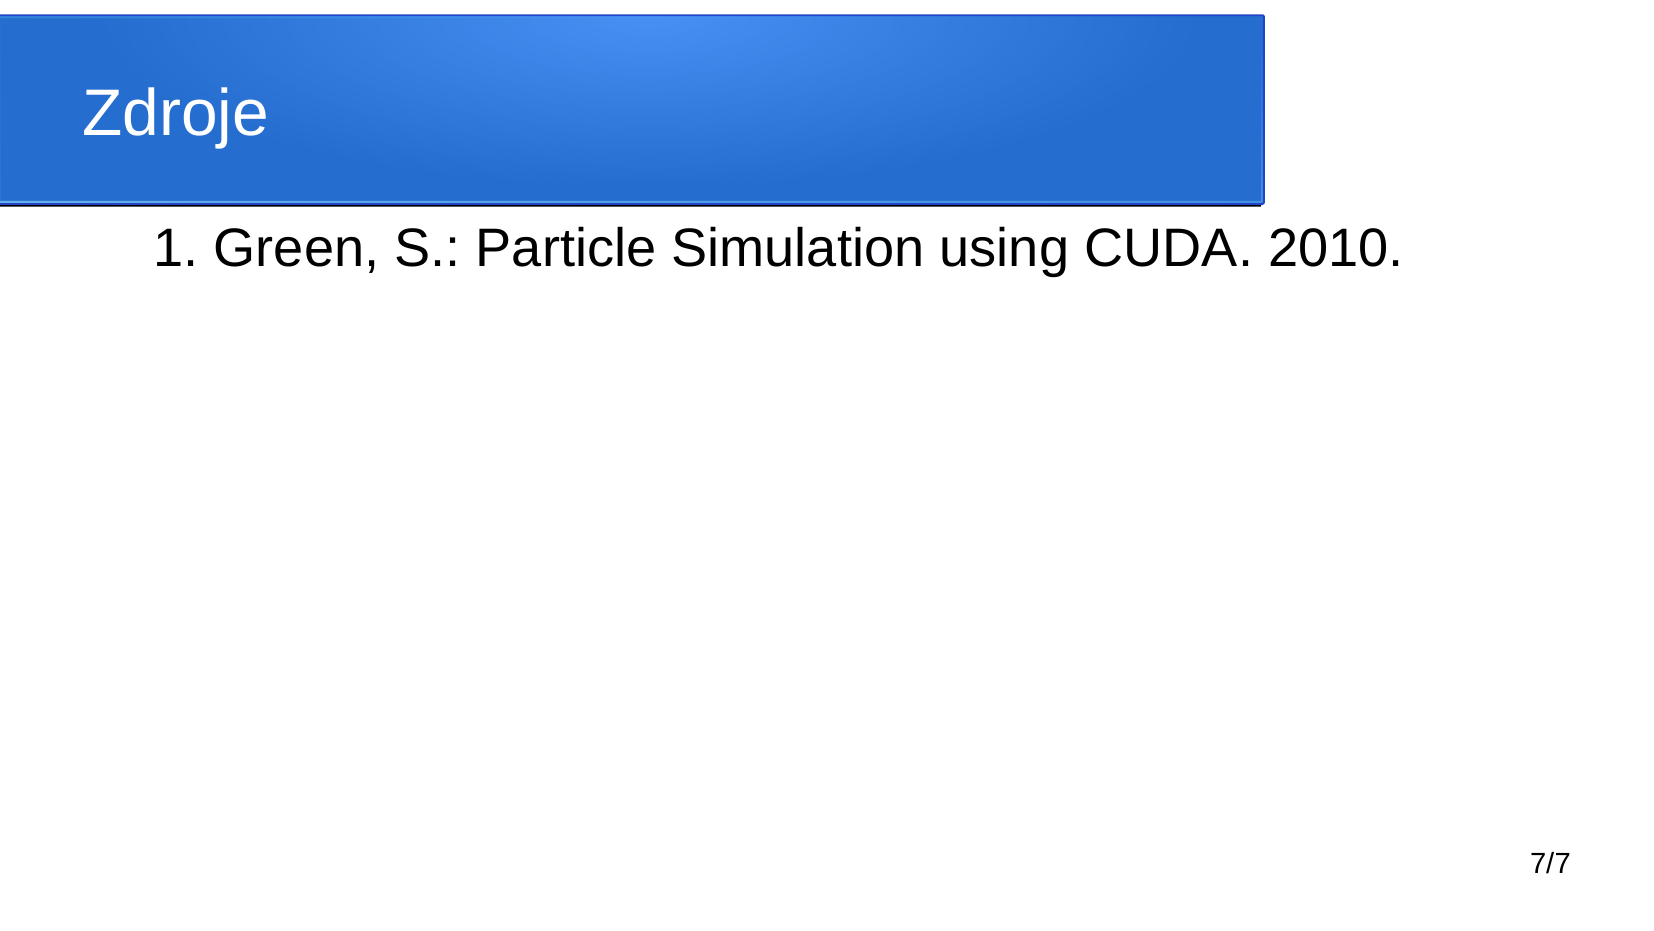

# Zdroje
1. Green, S.: Particle Simulation using CUDA. 2010.
7